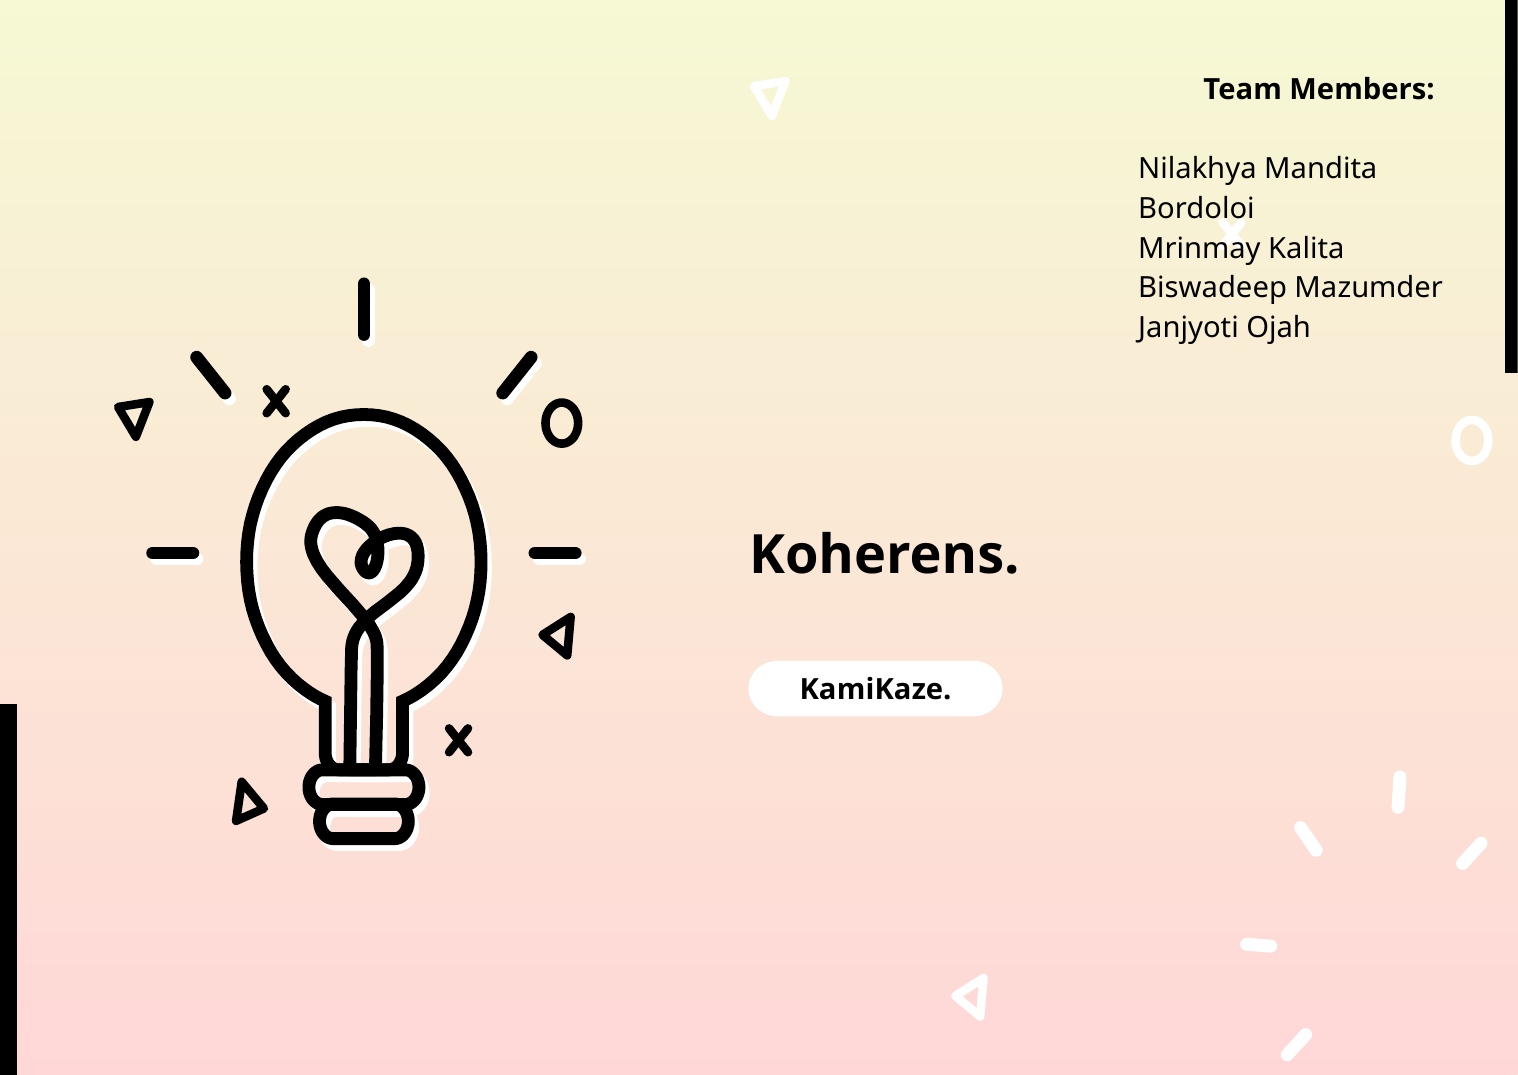

Team Members:
Nilakhya Mandita Bordoloi
Mrinmay Kalita
Biswadeep Mazumder
Janjyoti Ojah
# Koherens.
KamiKaze.